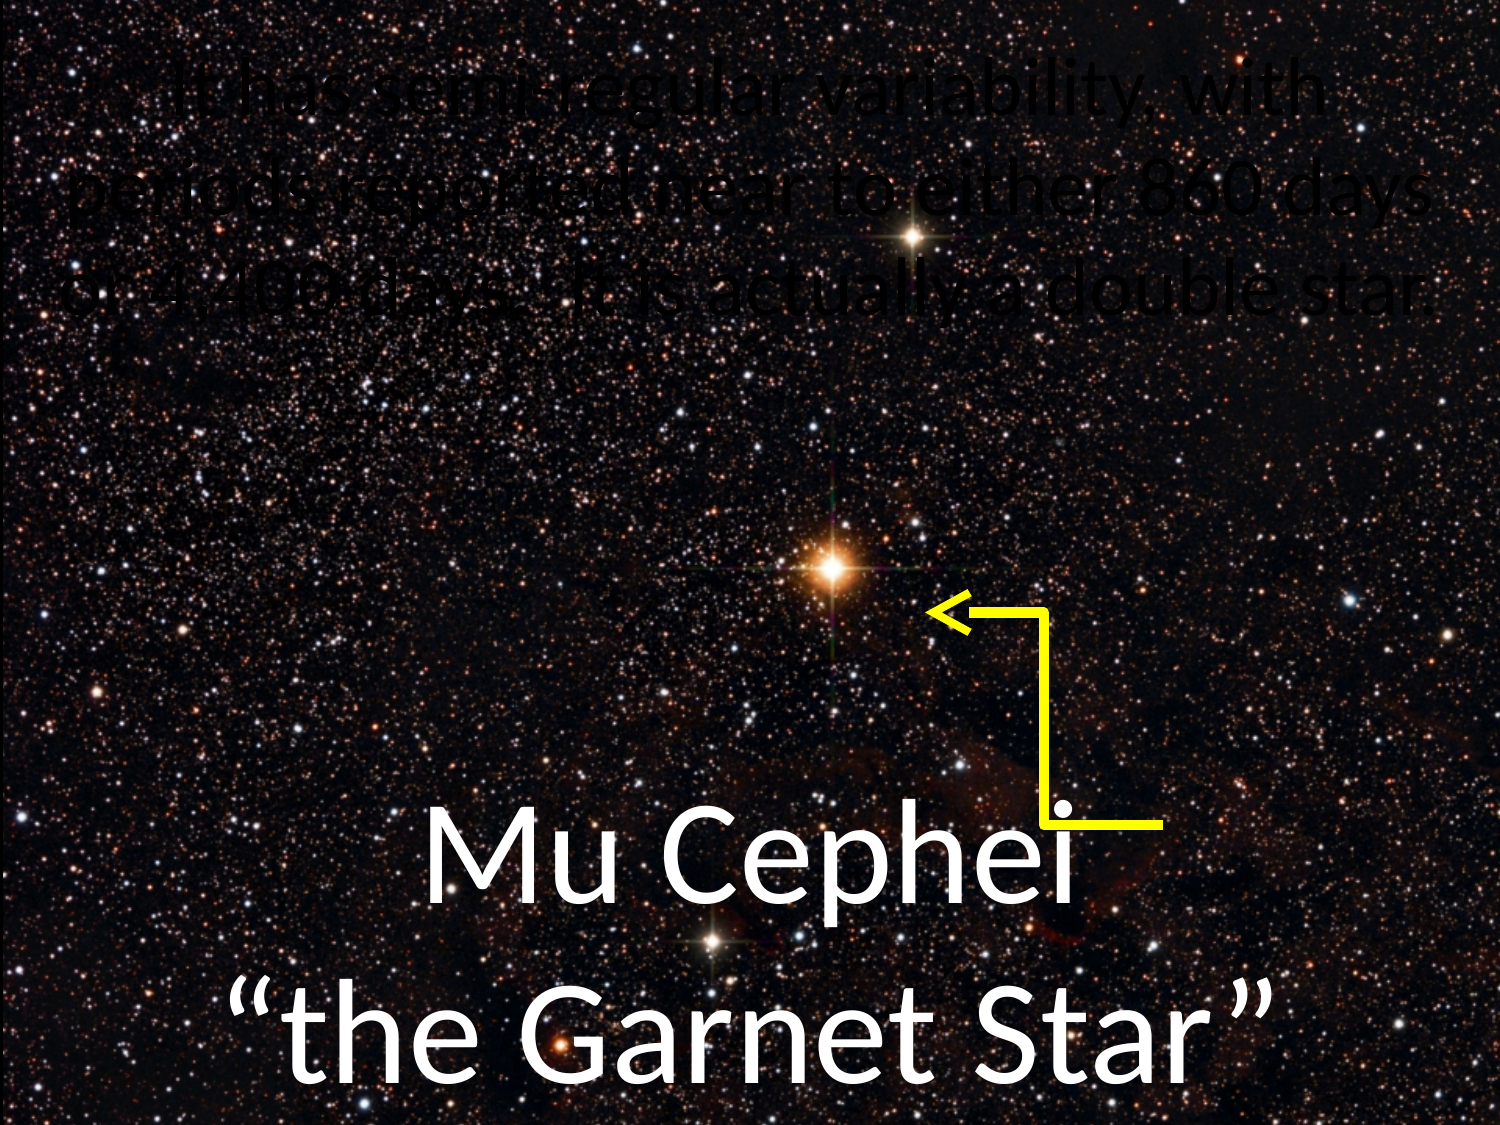

It has semi-regular variability, with periods reported near to either 860 days or 4,400 days. It is actually a double star.
Mu Cephei
“the Garnet Star”